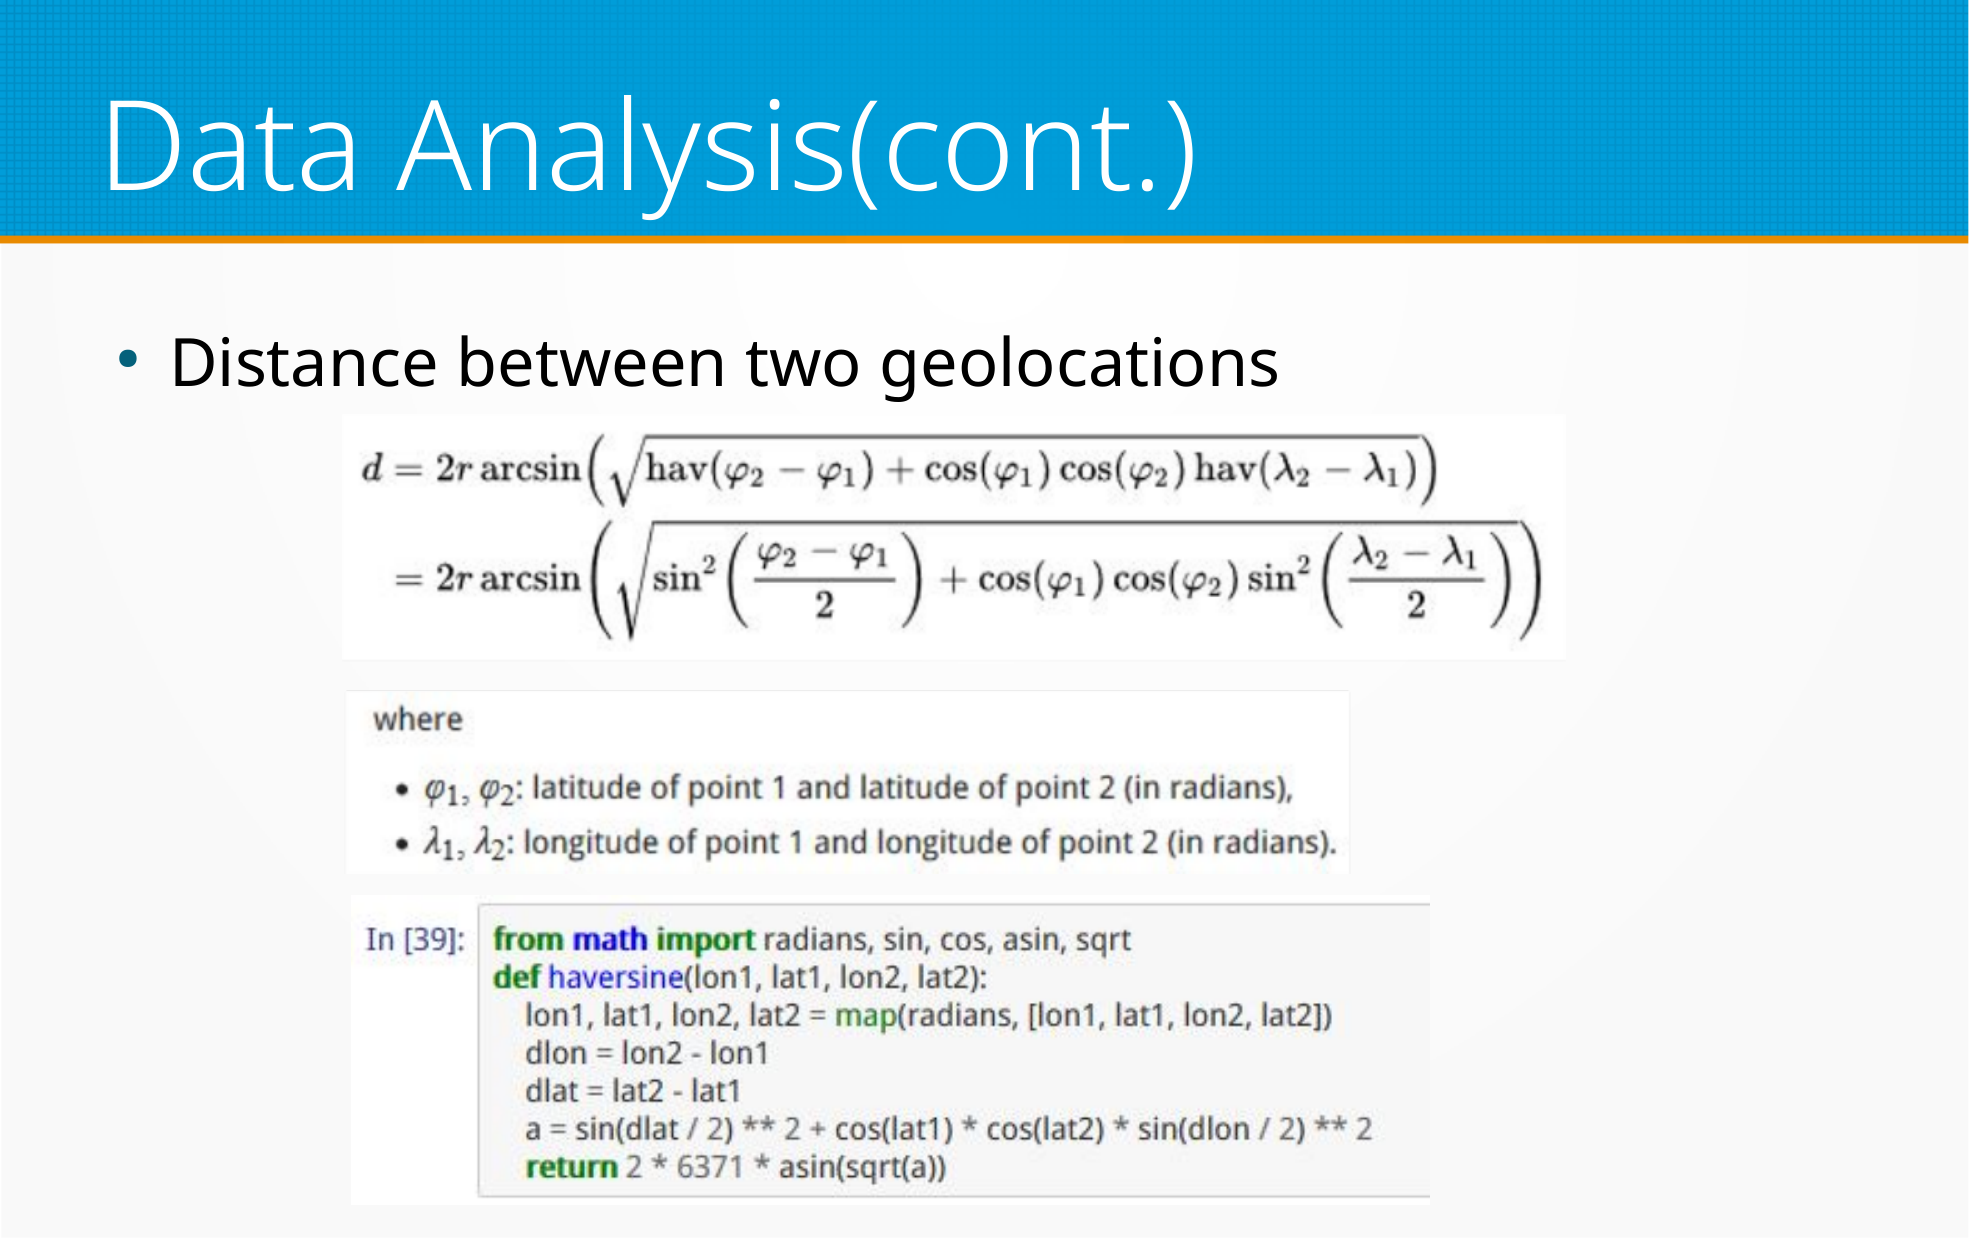

Data Analysis(cont.)
# Distance between two geolocations